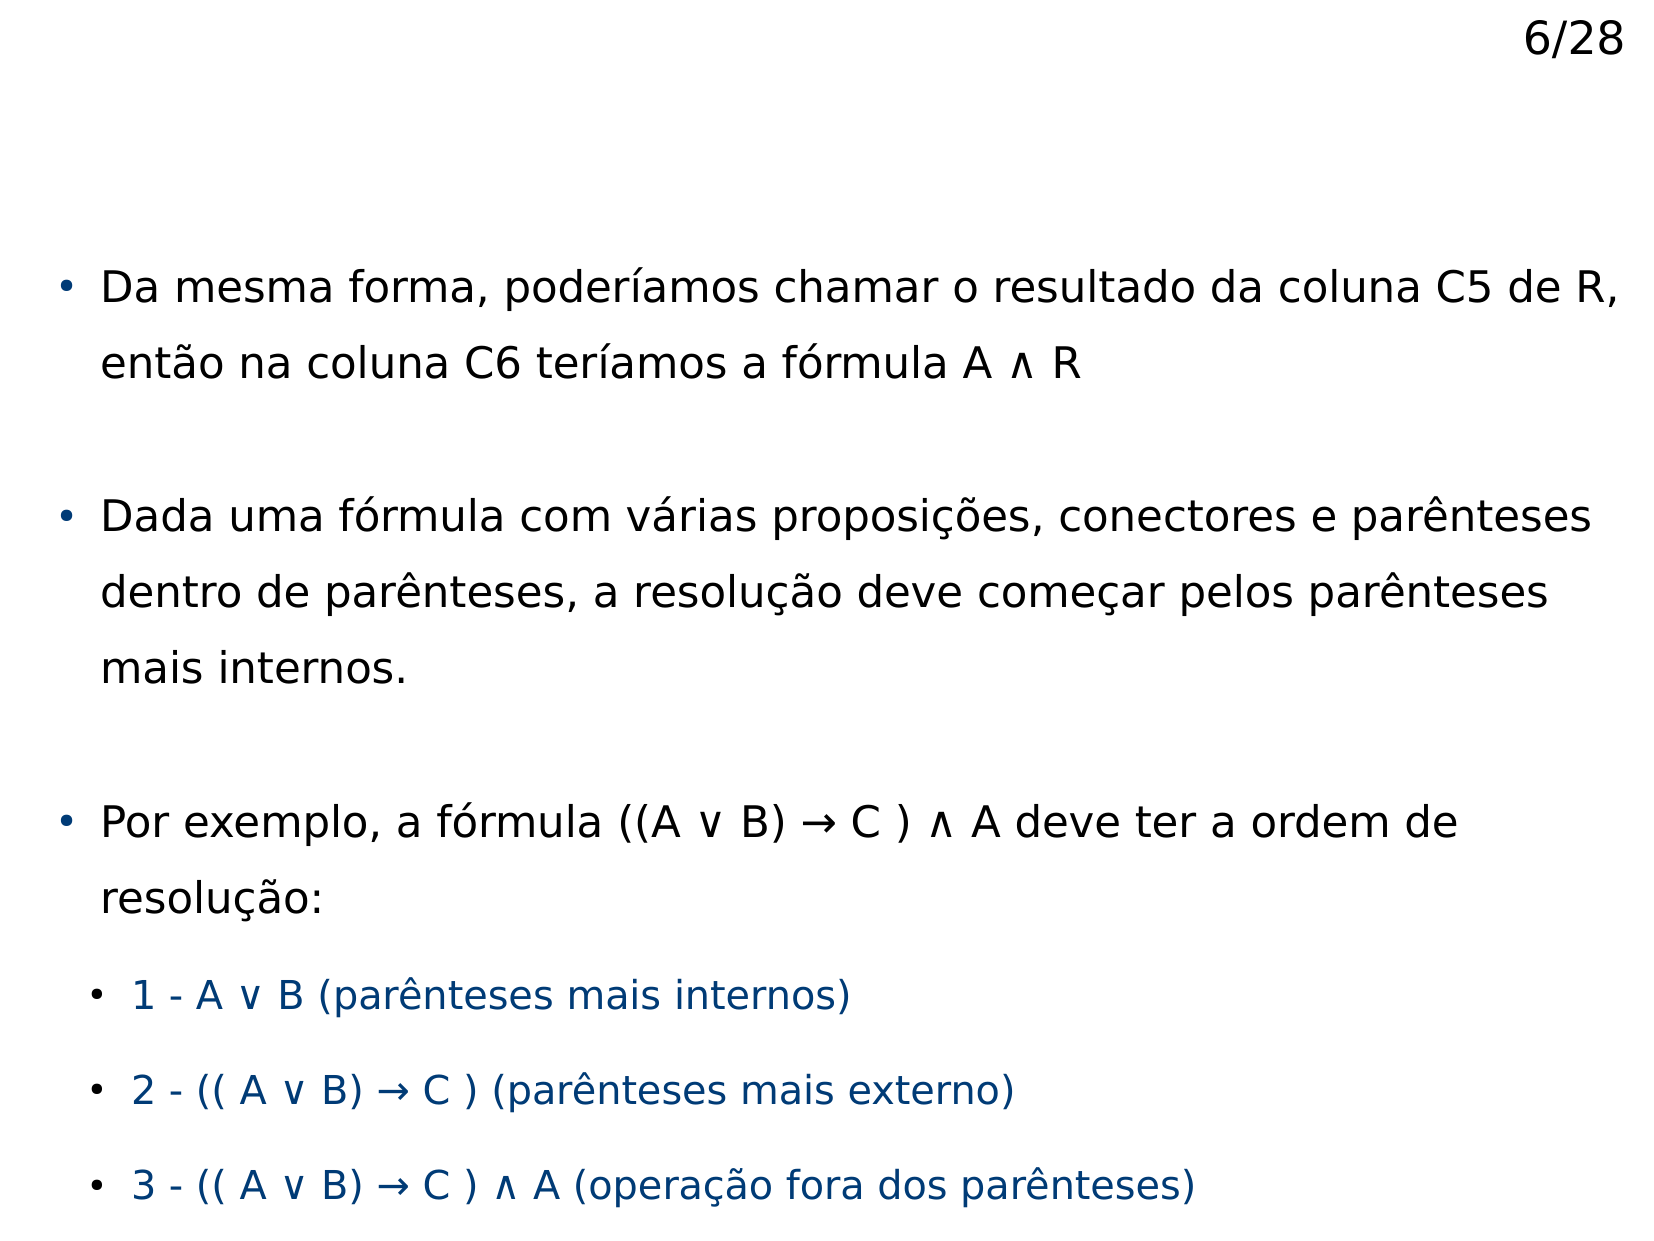

6
#
Da mesma forma, poderíamos chamar o resultado da coluna C5 de R, então na coluna C6 teríamos a fórmula A ∧ R
Dada uma fórmula com várias proposições, conectores e parênteses dentro de parênteses, a resolução deve começar pelos parênteses mais internos.
Por exemplo, a fórmula ((A ∨ B) → C ) ∧ A deve ter a ordem de resolução:
1 - A ∨ B (parênteses mais internos)
2 - (( A ∨ B) → C ) (parênteses mais externo)
3 - (( A ∨ B) → C ) ∧ A (operação fora dos parênteses)